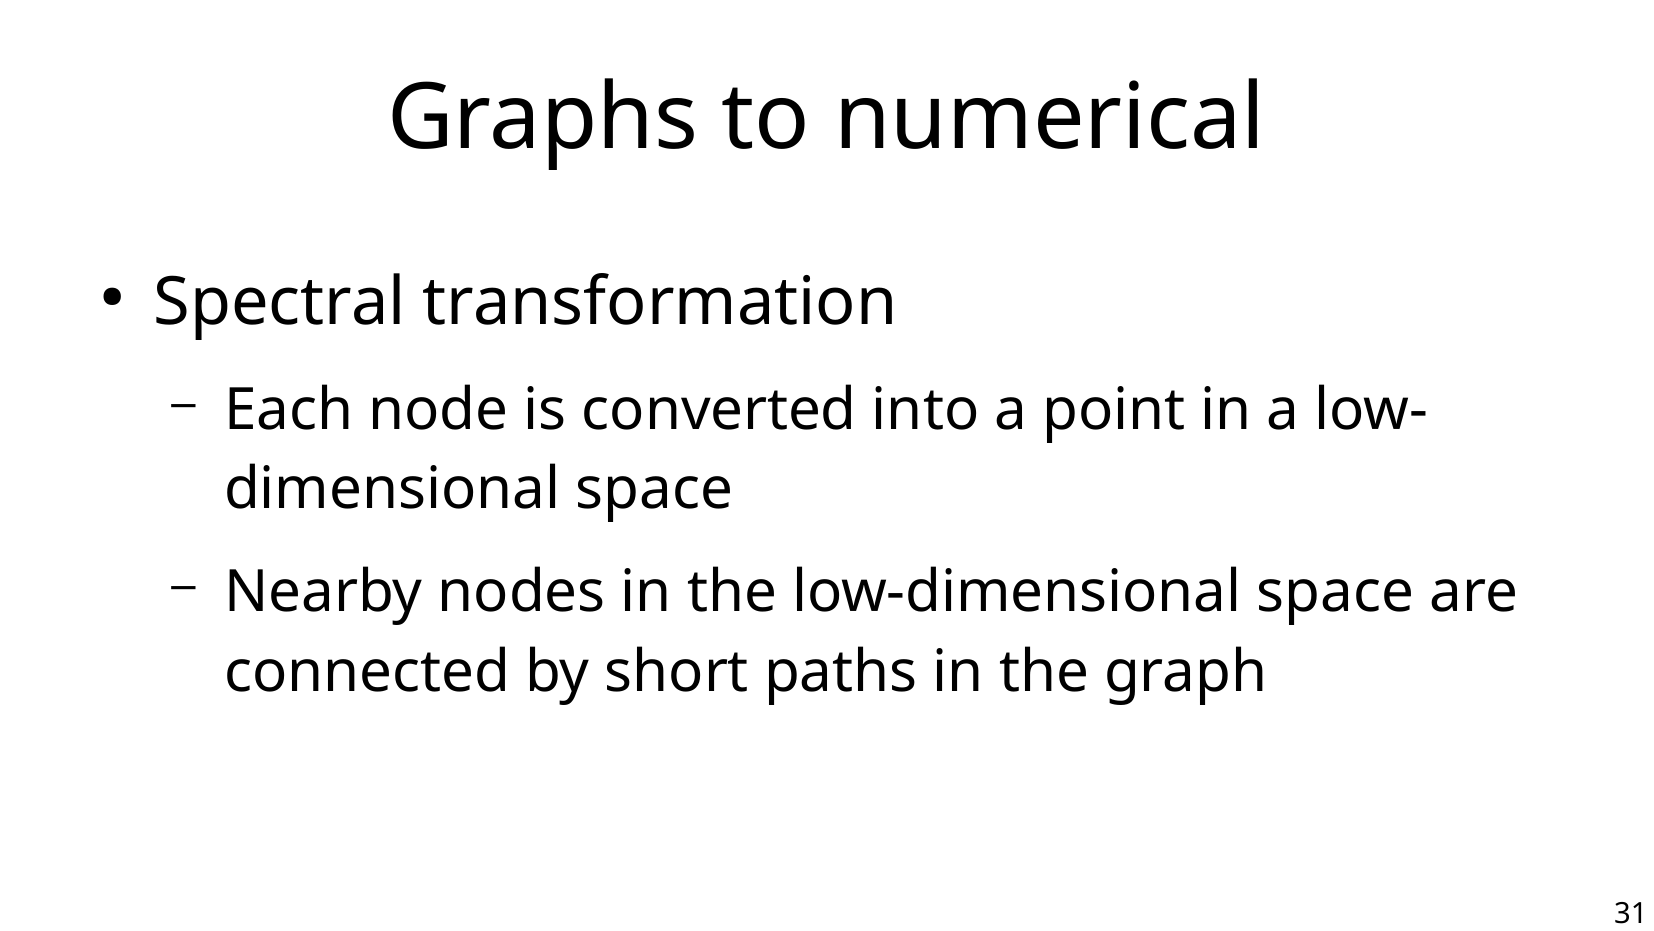

# Graphs to numerical
Spectral transformation
Each node is converted into a point in a low-dimensional space
Nearby nodes in the low-dimensional space are connected by short paths in the graph
31